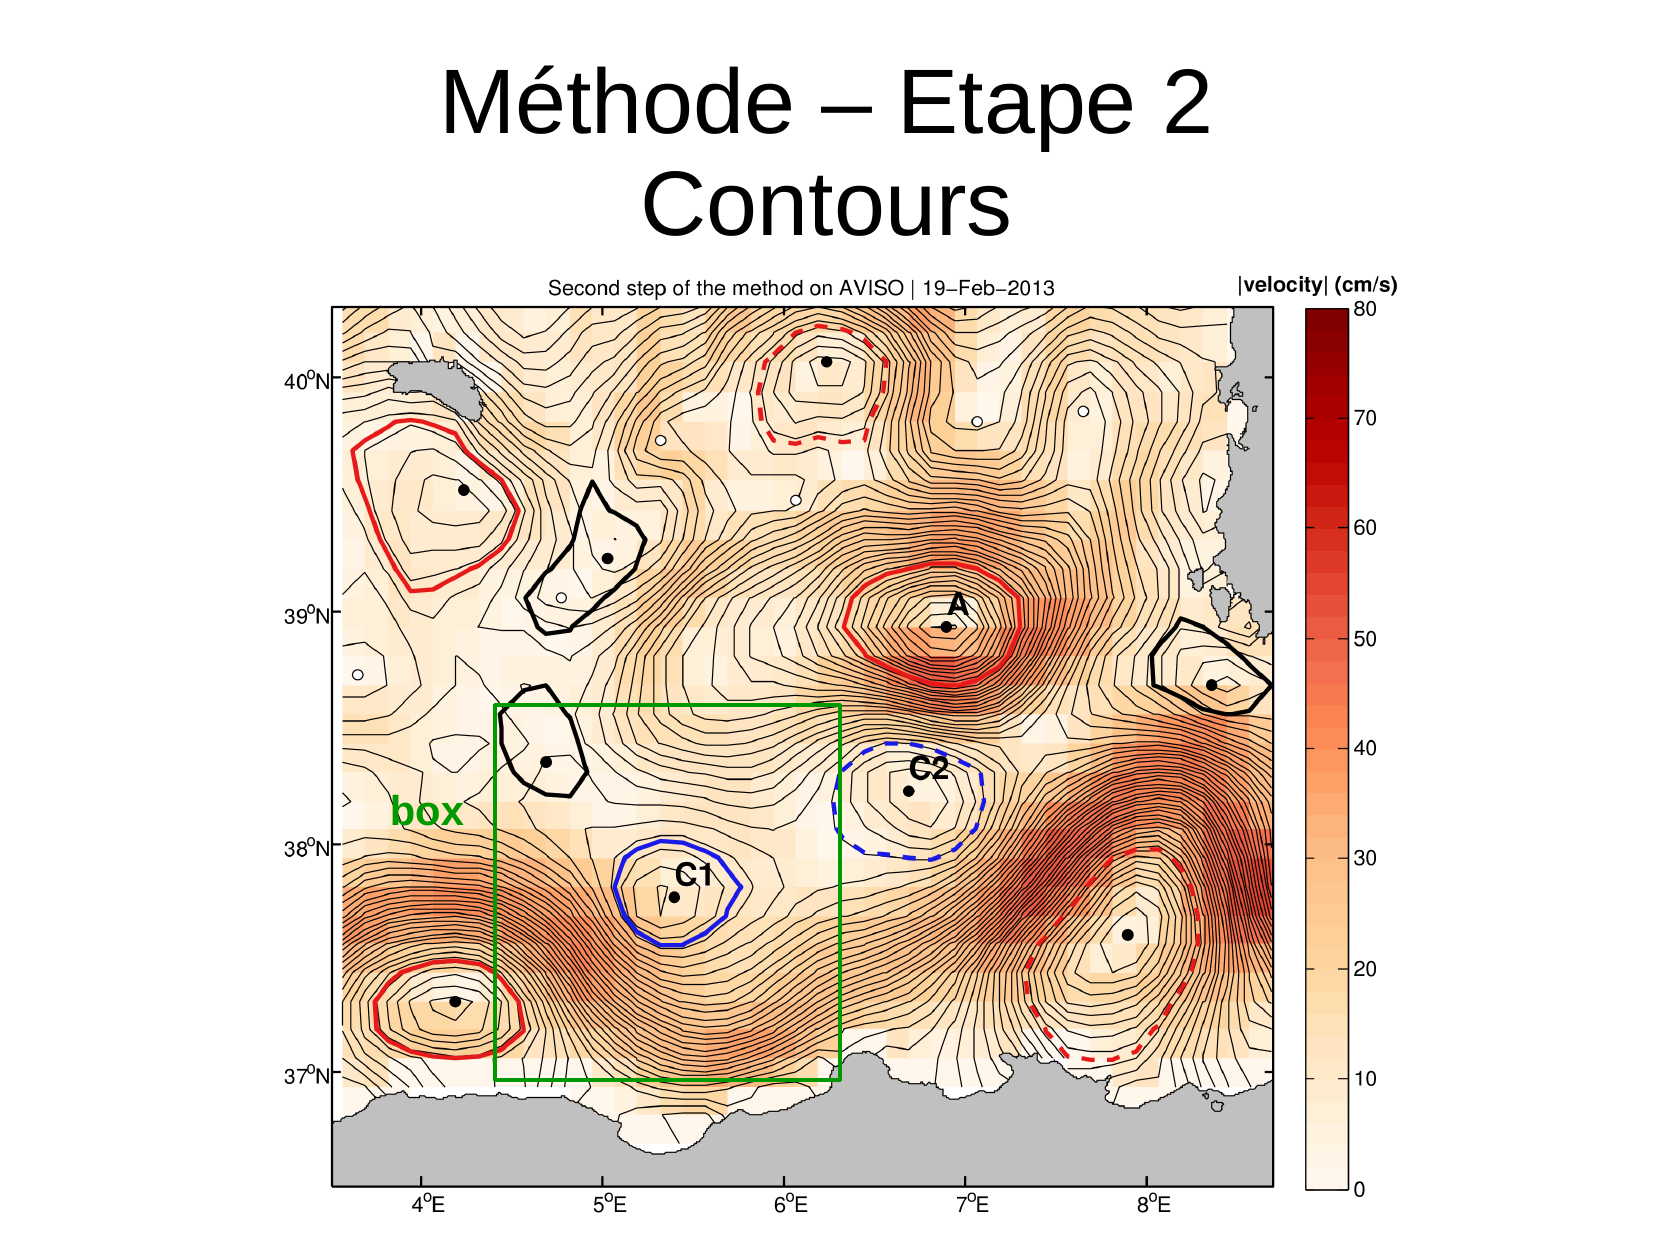

# Méthode – Etape 2 Contours
box